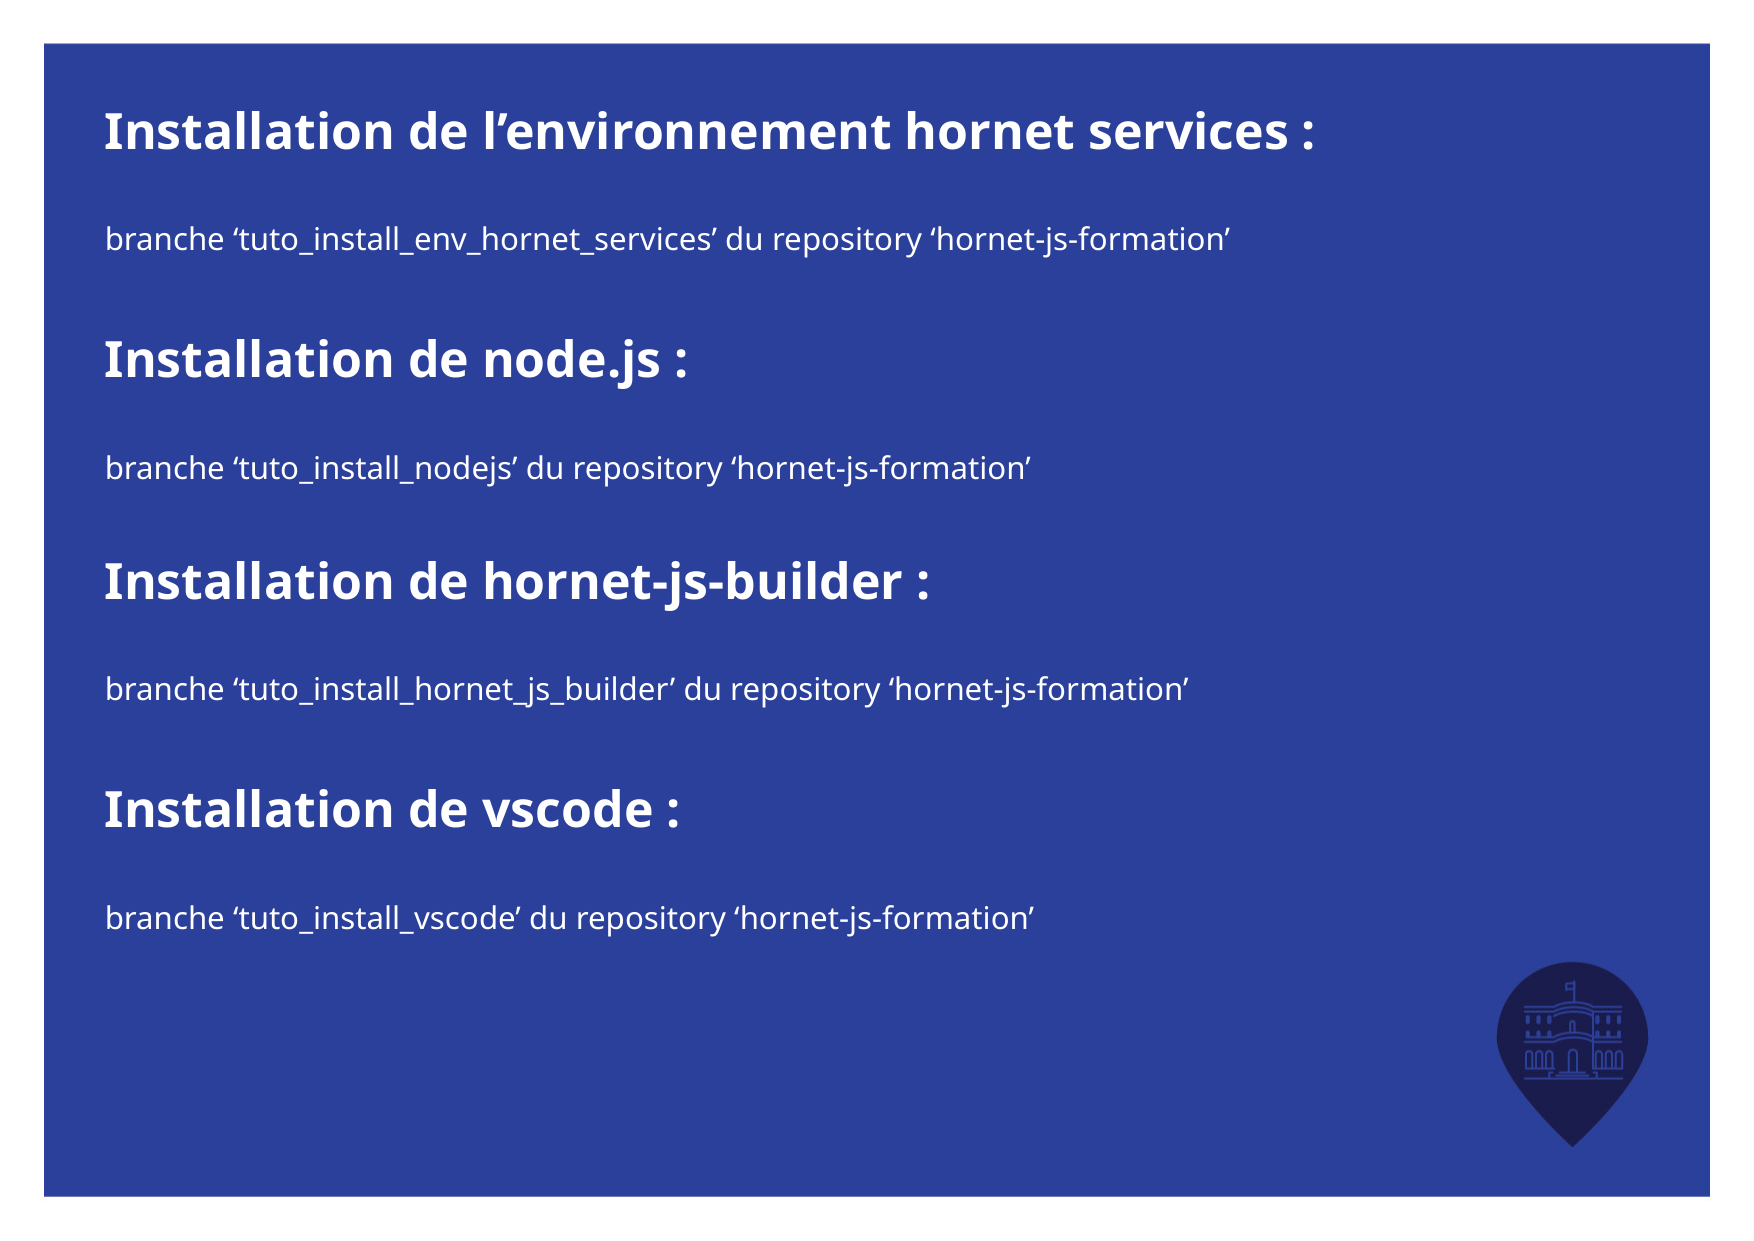

# Installation de l’environnement hornet services : branche ‘tuto_install_env_hornet_services’ du repository ‘hornet-js-formation’
Installation de node.js :
branche ‘tuto_install_nodejs’ du repository ‘hornet-js-formation’
Installation de hornet-js-builder :
branche ‘tuto_install_hornet_js_builder’ du repository ‘hornet-js-formation’
Installation de vscode :
branche ‘tuto_install_vscode’ du repository ‘hornet-js-formation’